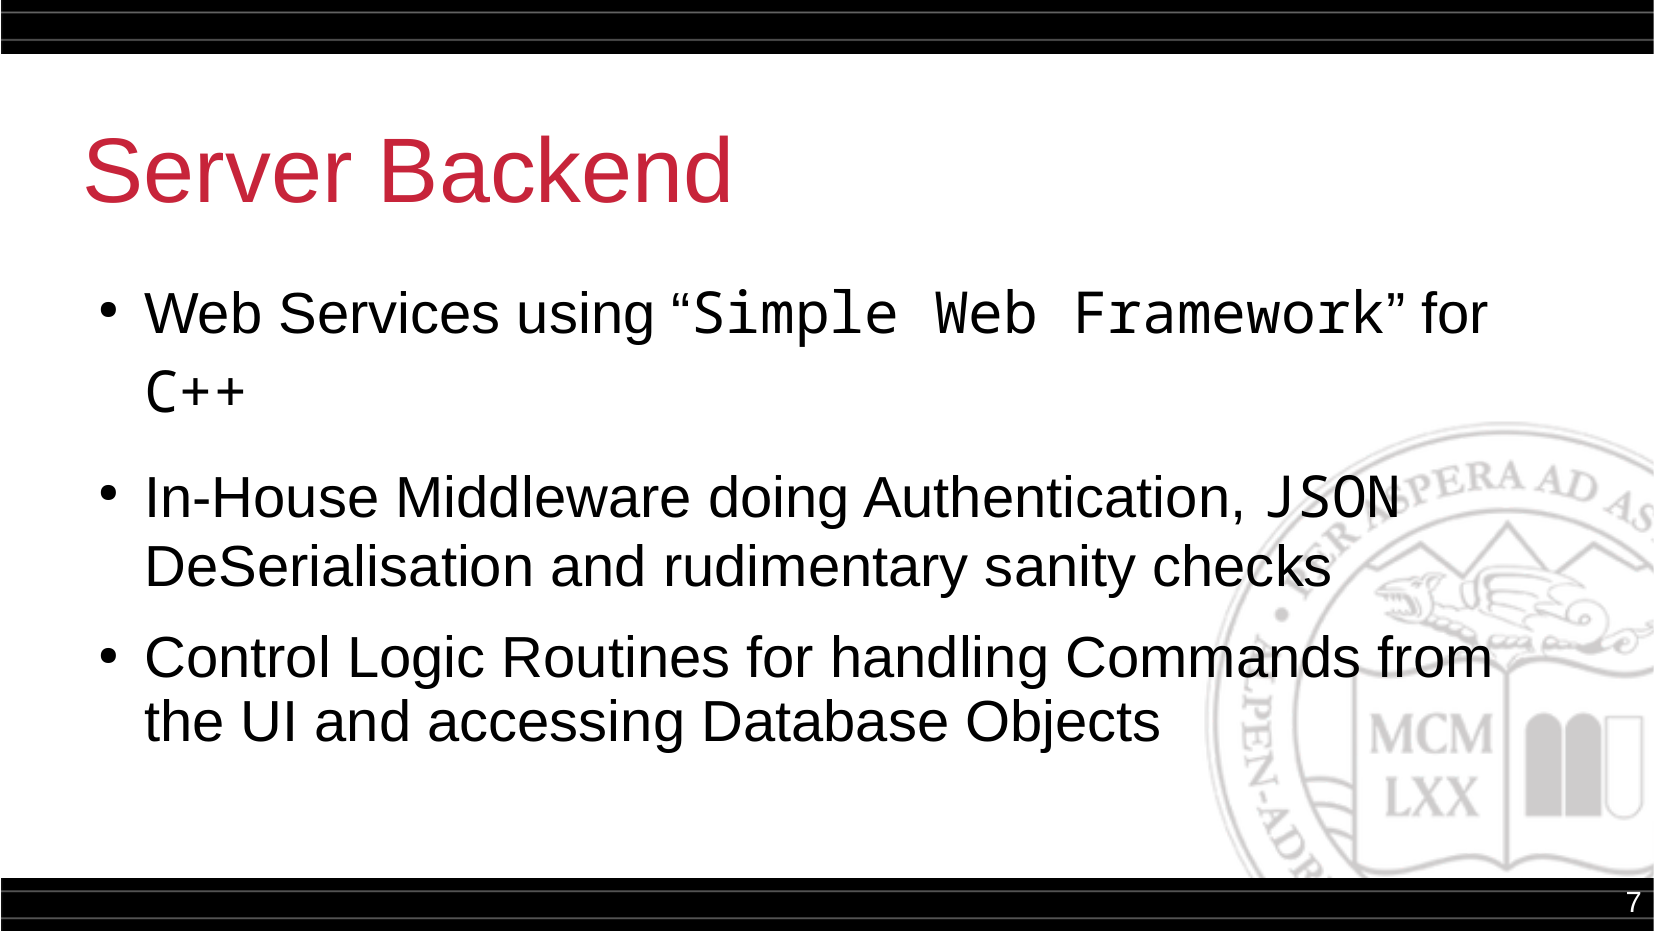

# Server Backend
Web Services using “Simple Web Framework” for C++
In-House Middleware doing Authentication, JSON DeSerialisation and rudimentary sanity checks
Control Logic Routines for handling Commands from the UI and accessing Database Objects